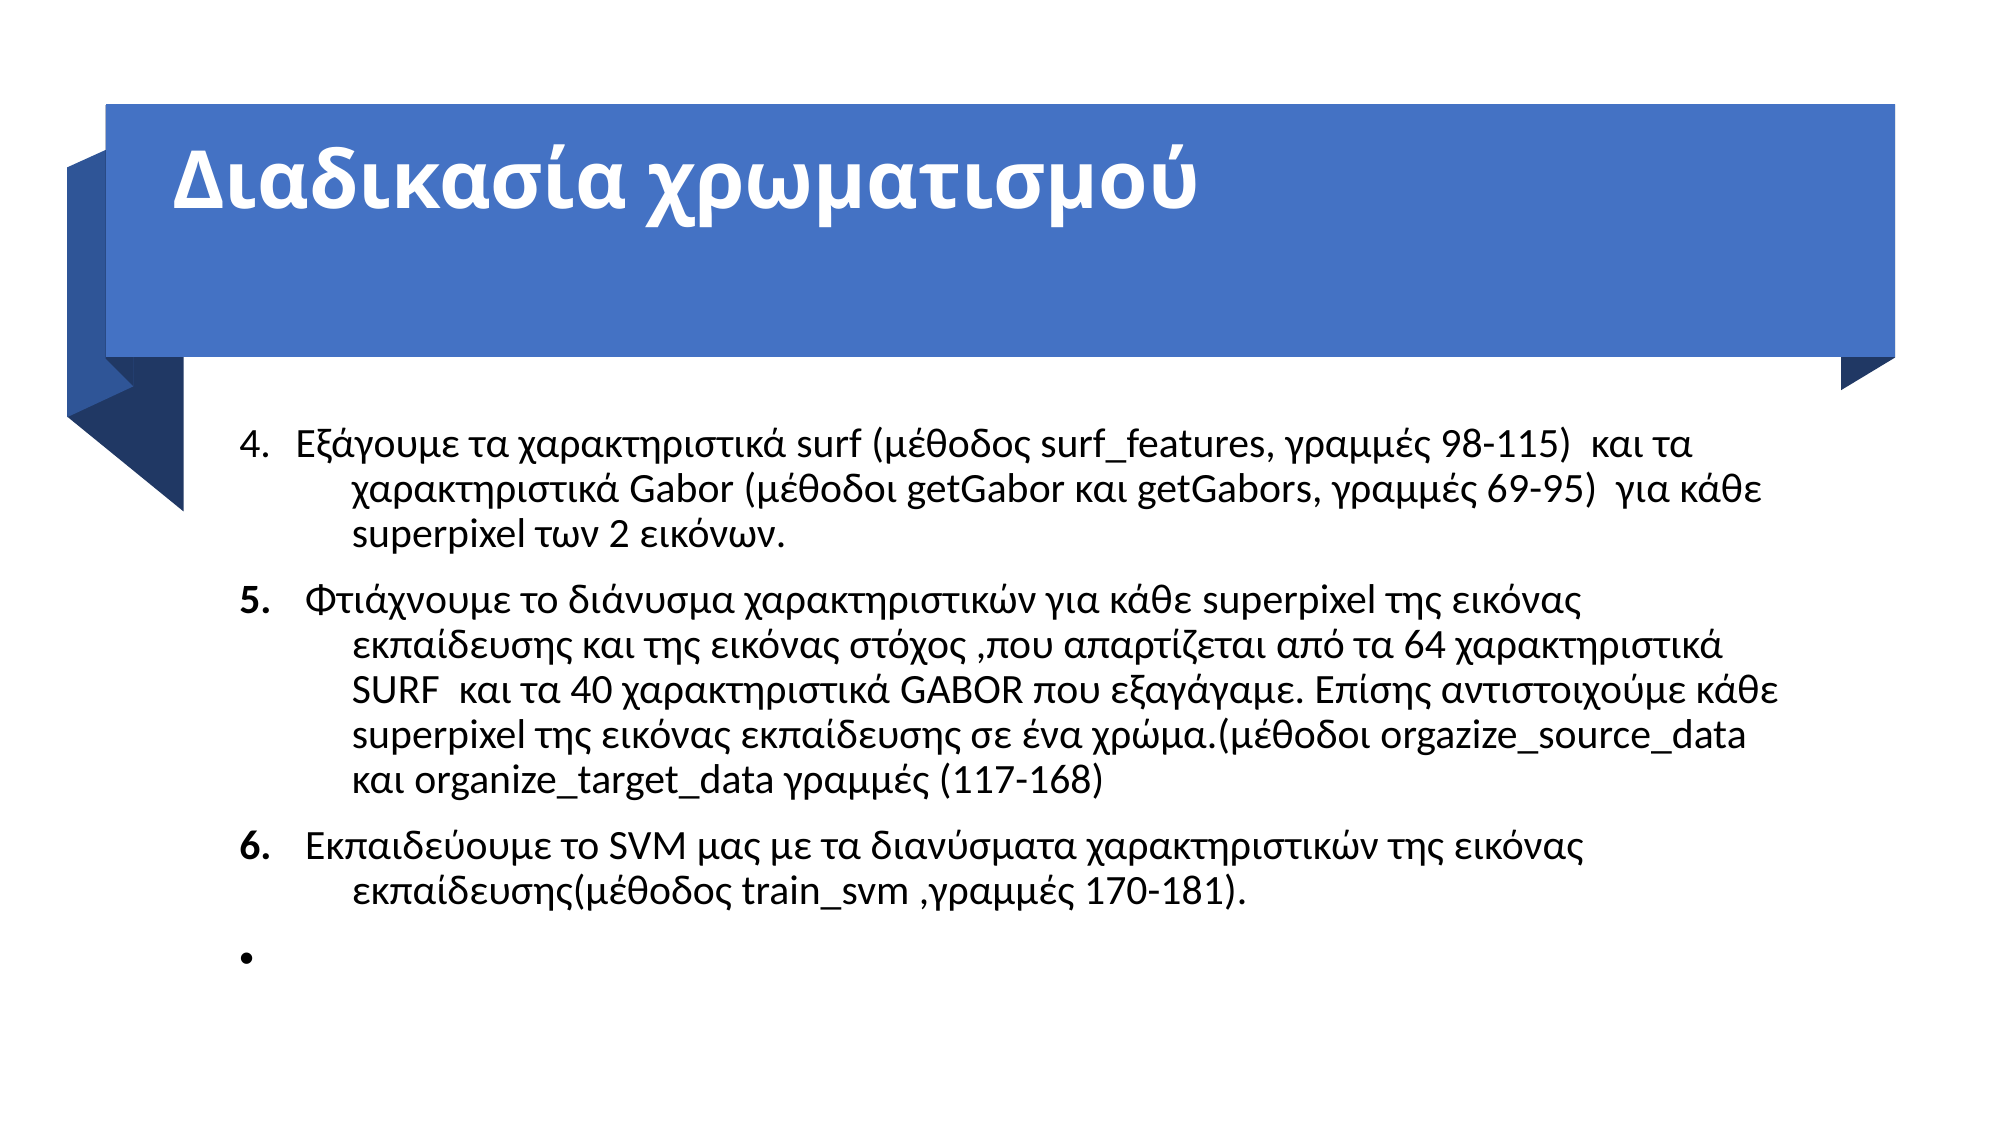

# Διαδικασία χρωματισμού
Εξάγουμε τα χαρακτηριστικά surf (μέθοδος surf_features, γραμμές 98-115) και τα χαρακτηριστικά Gabor (μέθοδοι getGabor και getGabors, γραμμές 69-95) για κάθε superpixel των 2 εικόνων.
 Φτιάχνουμε το διάνυσμα χαρακτηριστικών για κάθε superpixel της εικόνας εκπαίδευσης και της εικόνας στόχος ,που απαρτίζεται από τα 64 χαρακτηριστικά SURF και τα 40 χαρακτηριστικά GABOR που εξαγάγαμε. Επίσης αντιστοιχούμε κάθε superpixel της εικόνας εκπαίδευσης σε ένα χρώμα.(μέθοδοι orgazize_source_data και organize_target_data γραμμές (117-168)
 Εκπαιδεύουμε το SVM μας με τα διανύσματα χαρακτηριστικών της εικόνας εκπαίδευσης(μέθοδος train_svm ,γραμμές 170-181).